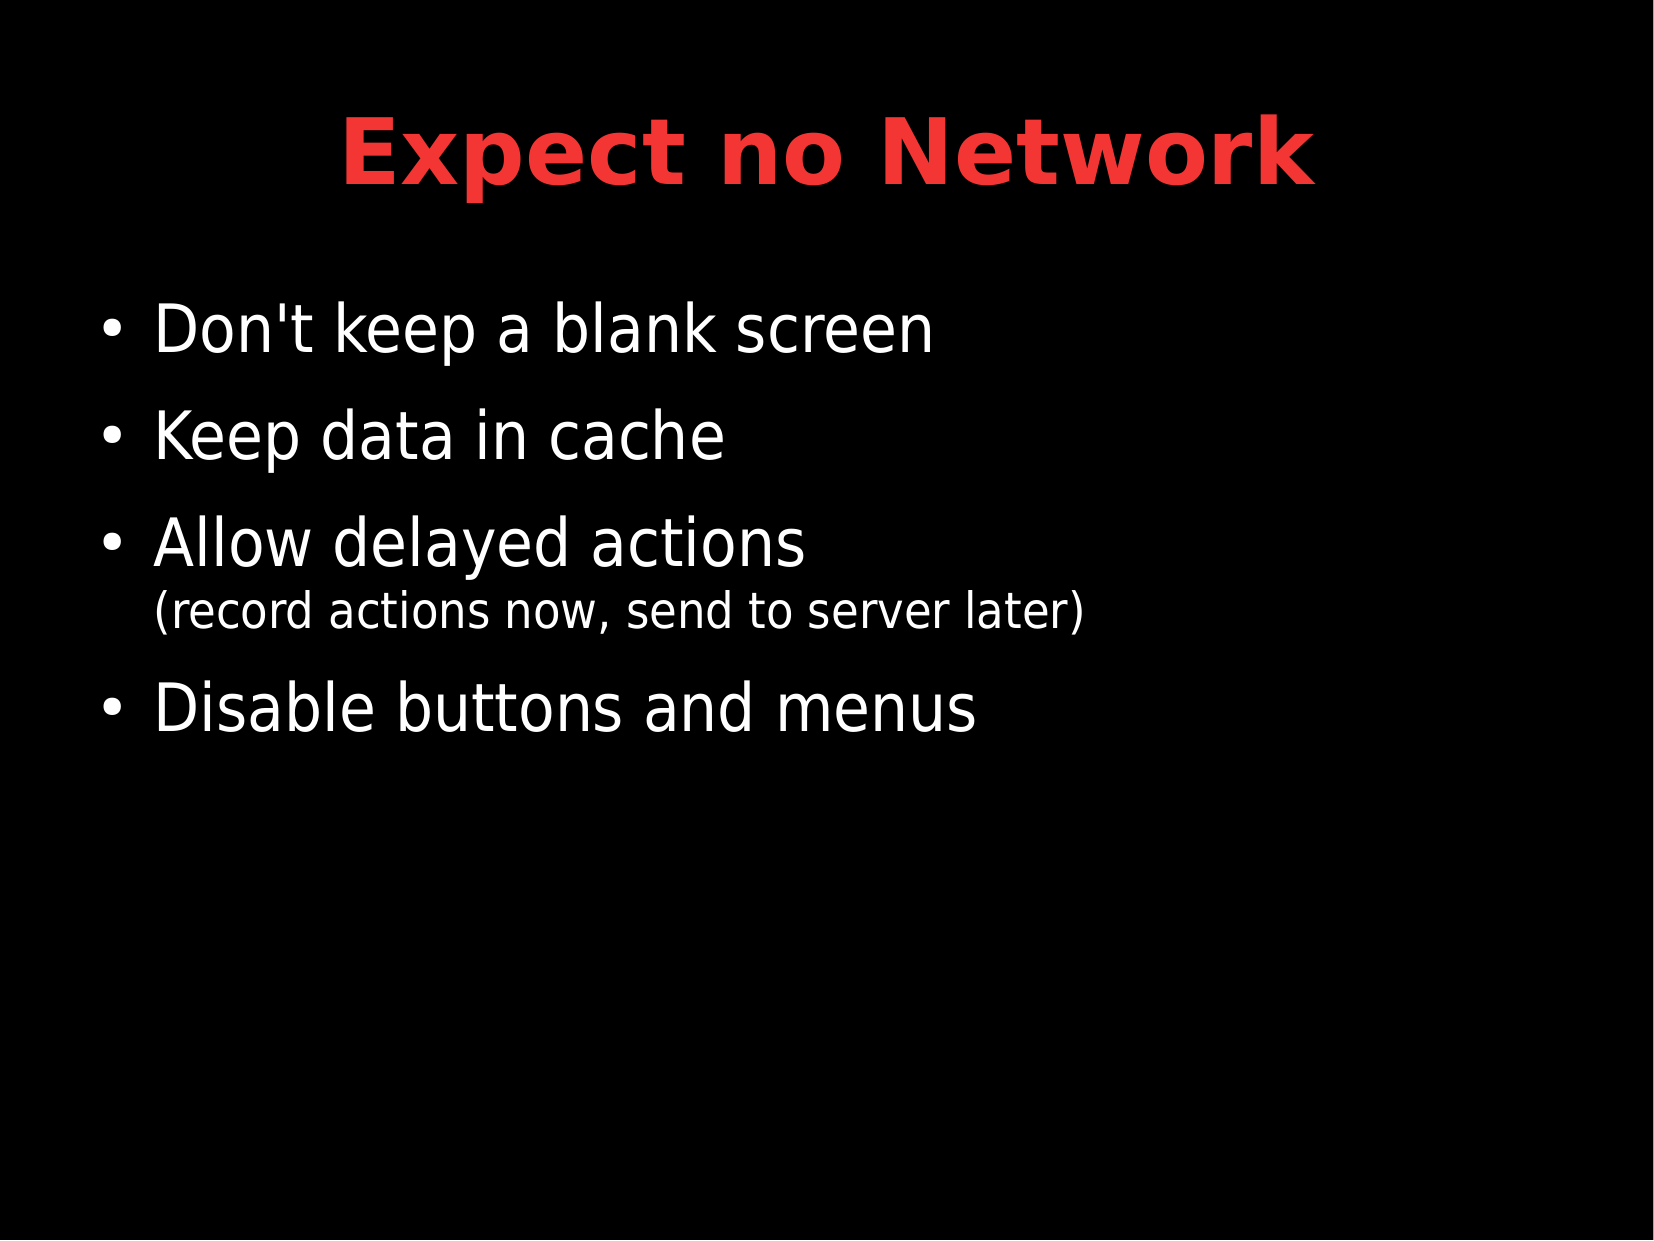

# Expect no Network
Don't keep a blank screen
Keep data in cache
Allow delayed actions
(record actions now, send to server later)
Disable buttons and menus